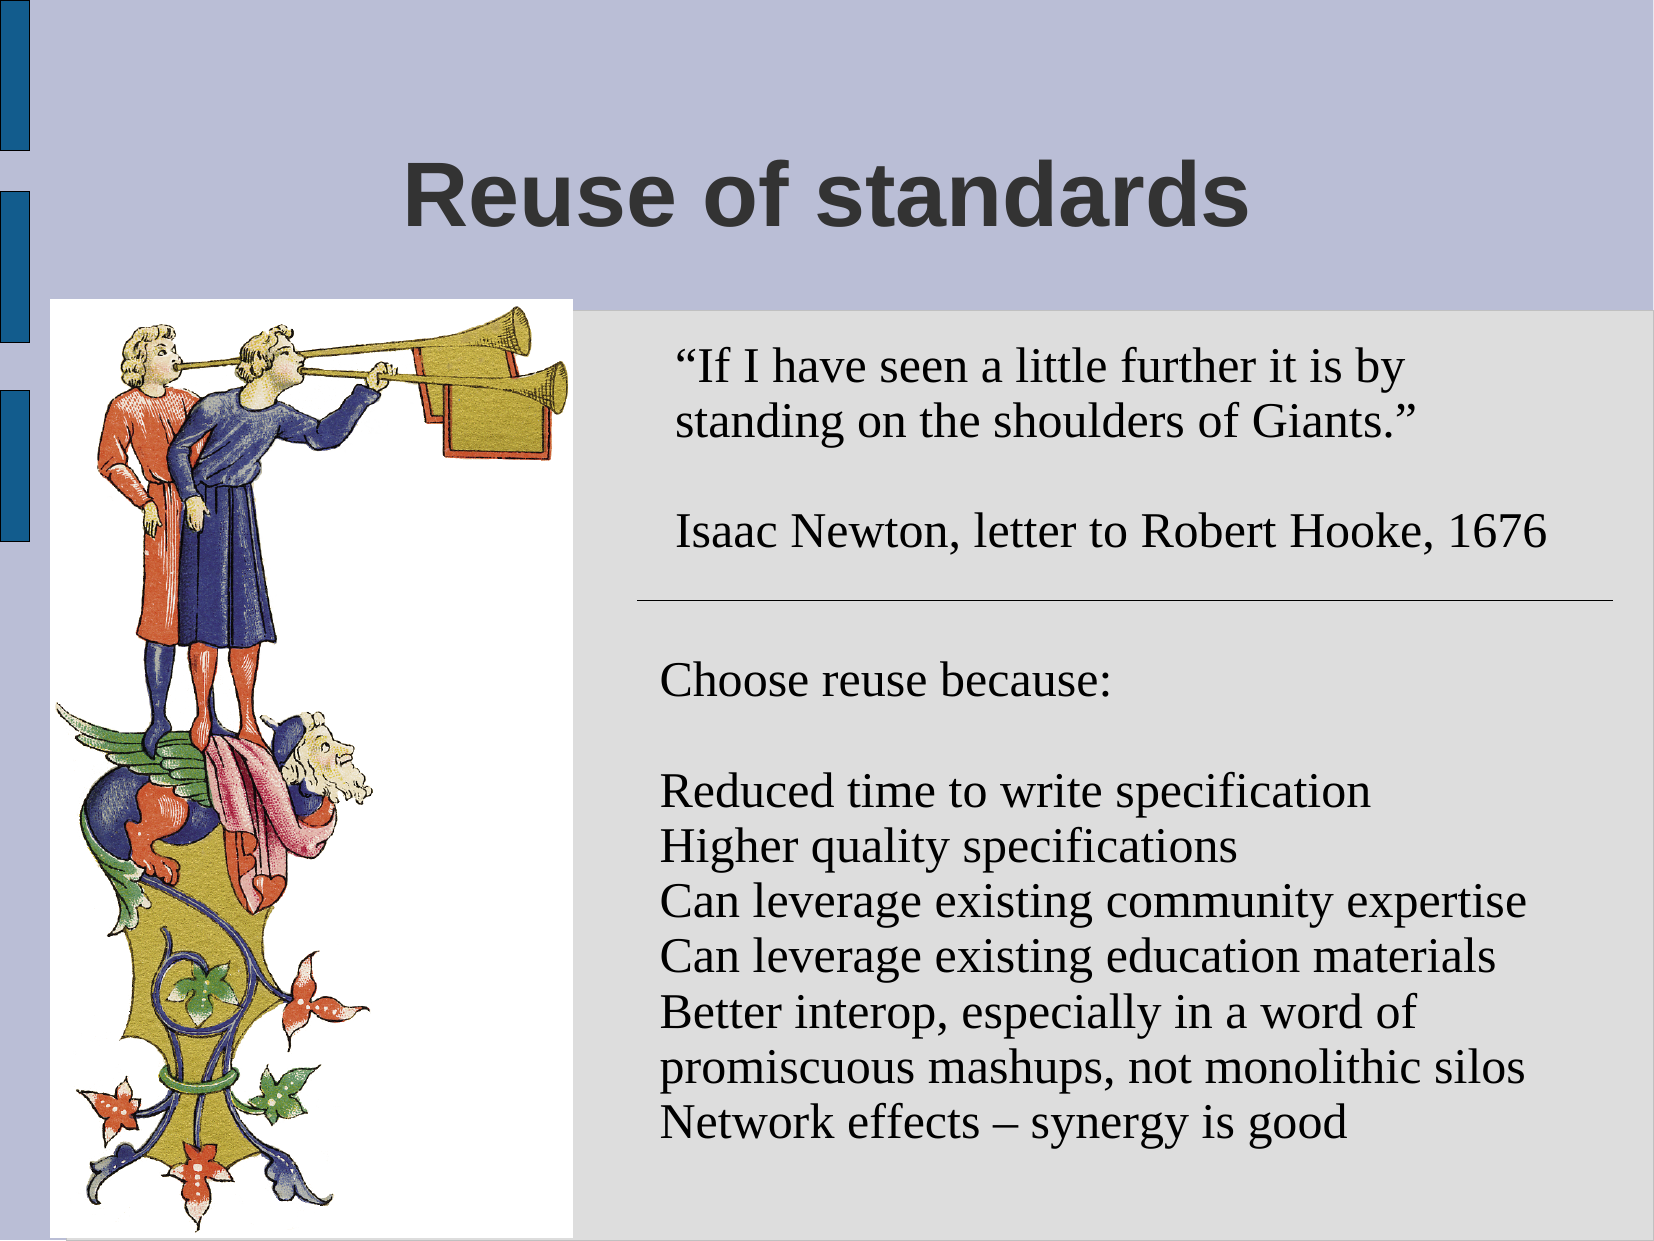

# Reuse of standards
“If I have seen a little further it is by standing on the shoulders of Giants.”
Isaac Newton, letter to Robert Hooke, 1676
Choose reuse because:
Reduced time to write specification
Higher quality specifications
Can leverage existing community expertise
Can leverage existing education materials
Better interop, especially in a word of promiscuous mashups, not monolithic silos
Network effects – synergy is good